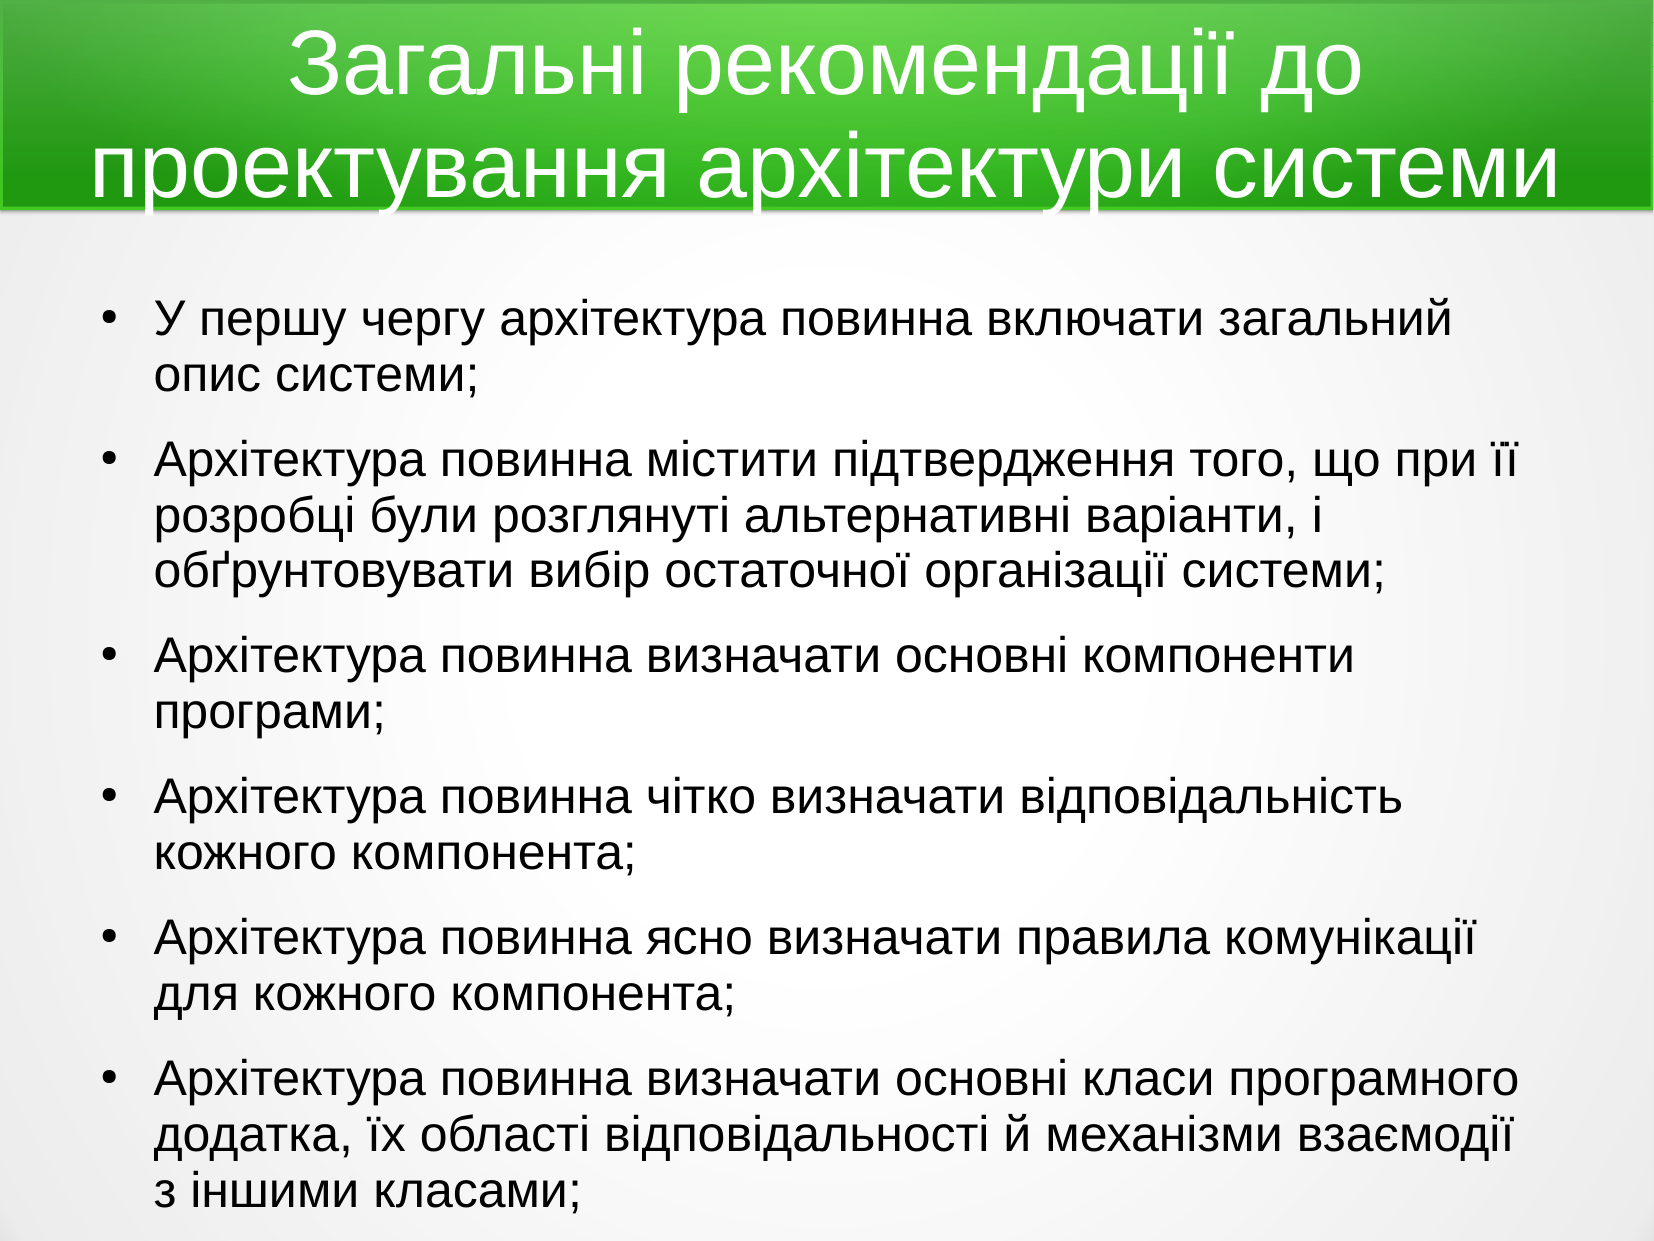

# Загальні рекомендації до проектування архітектури системи
У першу чергу архітектура повинна включати загальний опис системи;
Архітектура повинна містити підтвердження того, що при її розробці були розглянуті альтернативні варіанти, і обґрунтовувати вибір остаточної організації системи;
Архітектура повинна визначати основні компоненти програми;
Архітектура повинна чітко визначати відповідальність кожного компонента;
Архітектура повинна ясно визначати правила комунікації для кожного компонента;
Архітектура повинна визначати основні класи програмного до­датка, їх області відповідальності й механізми взаємодії з іншими класами;